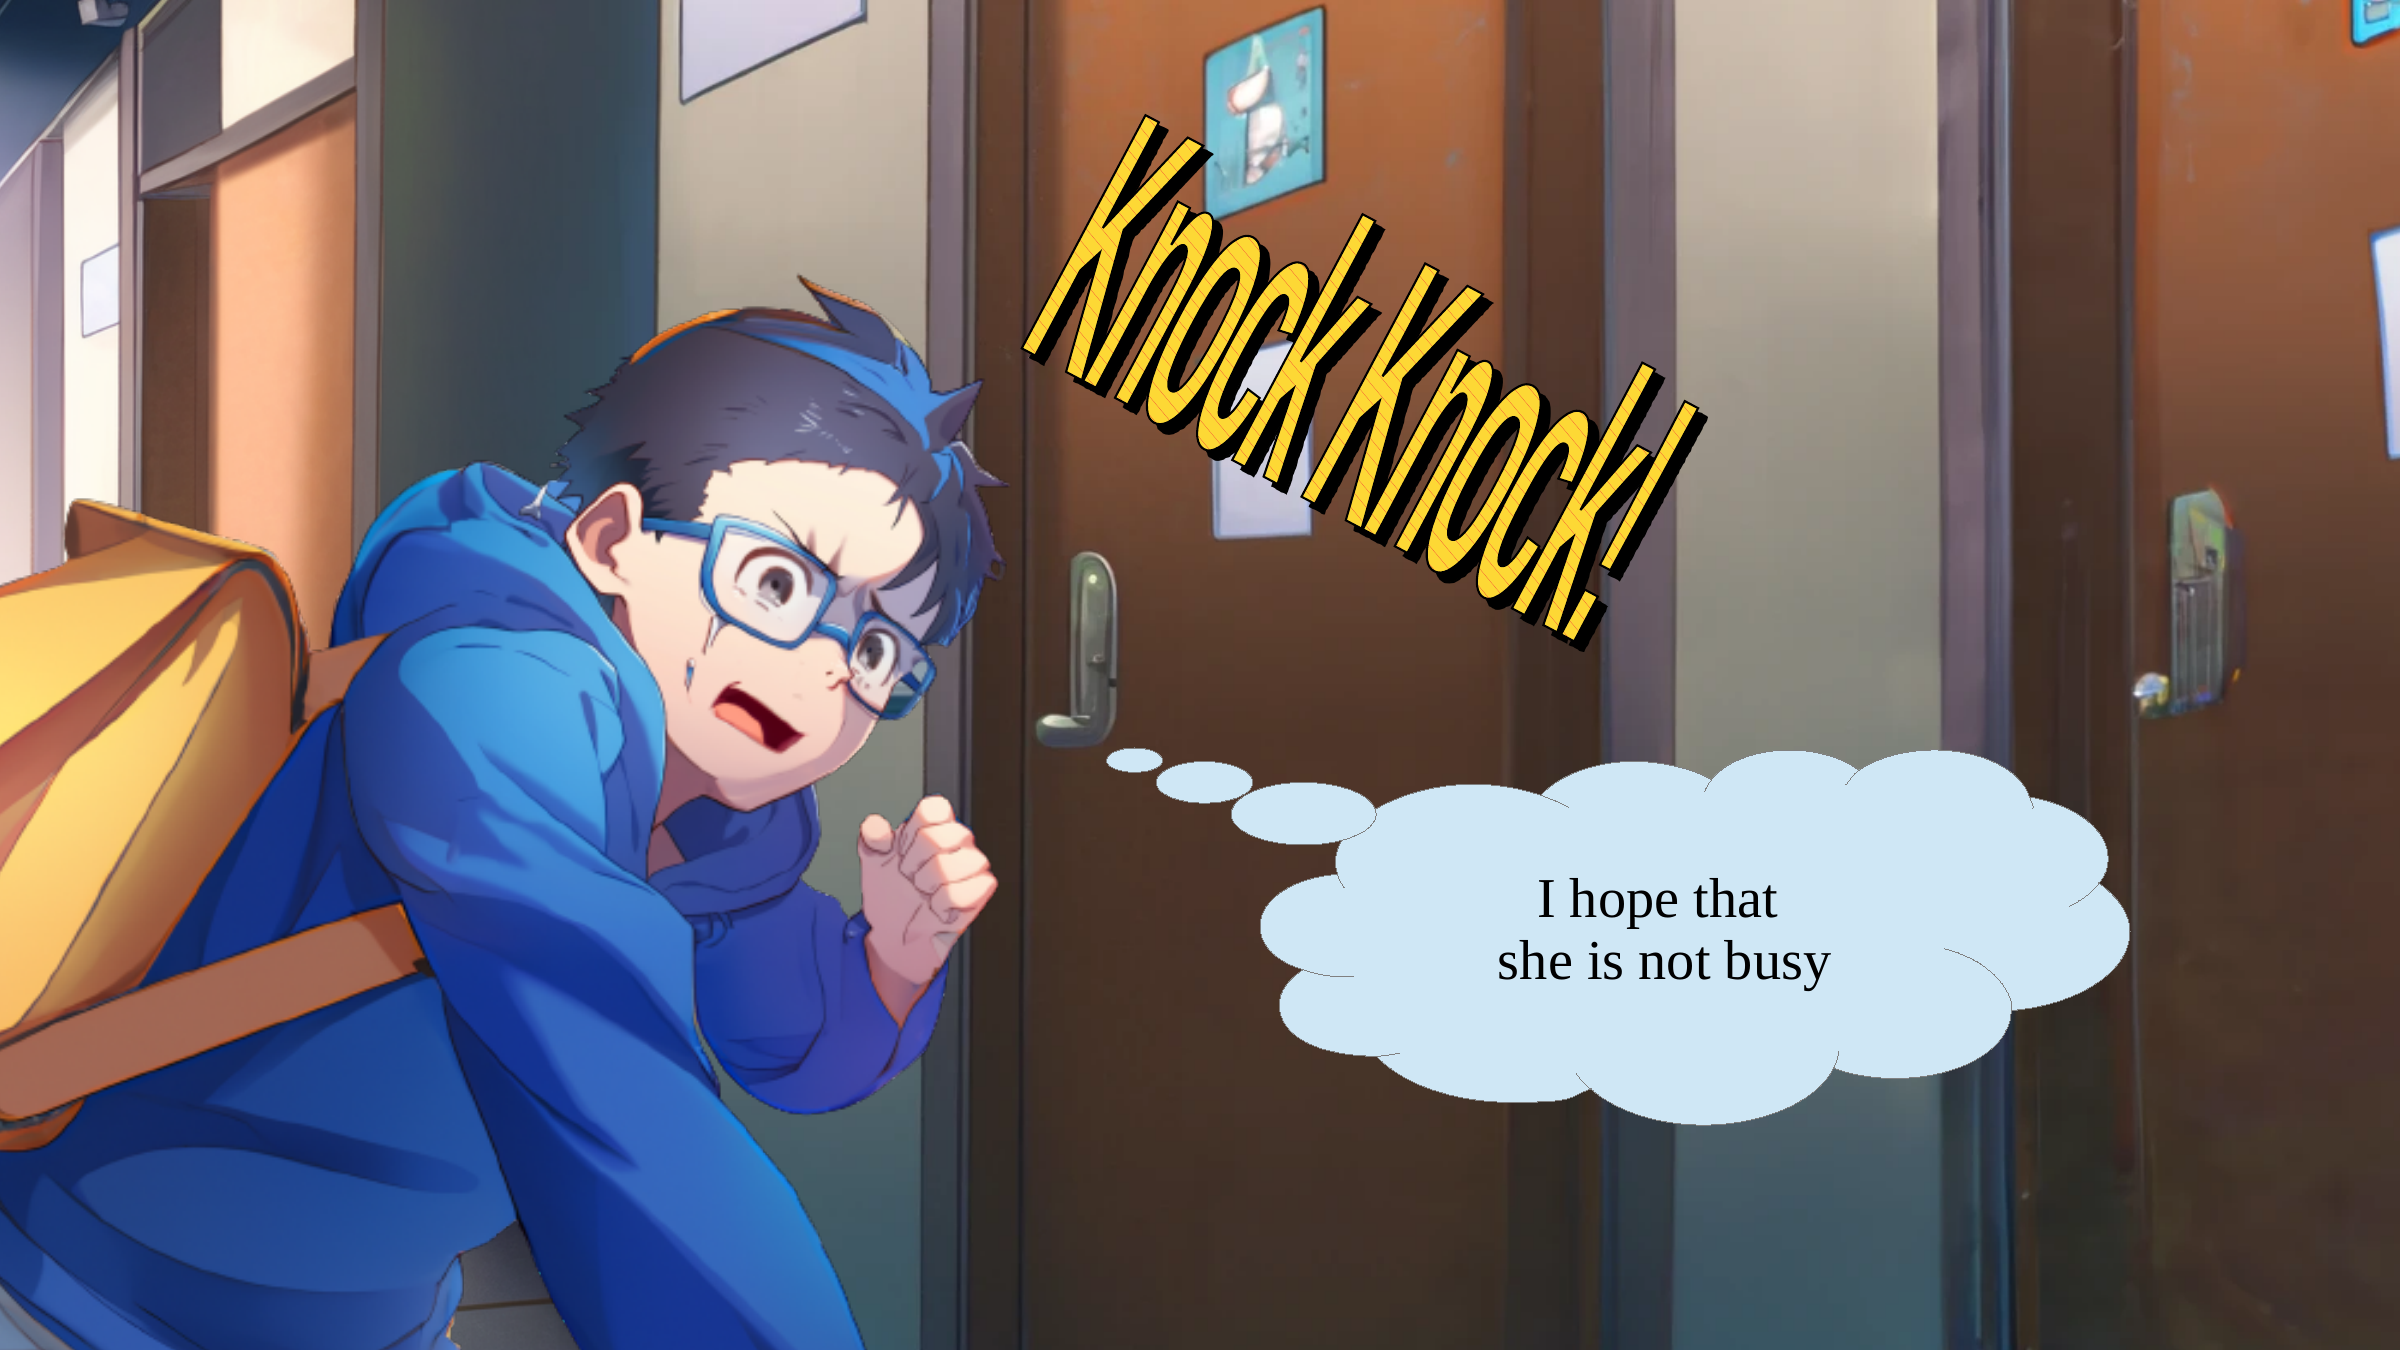

Knock Knock!
I hope that
she is not busy